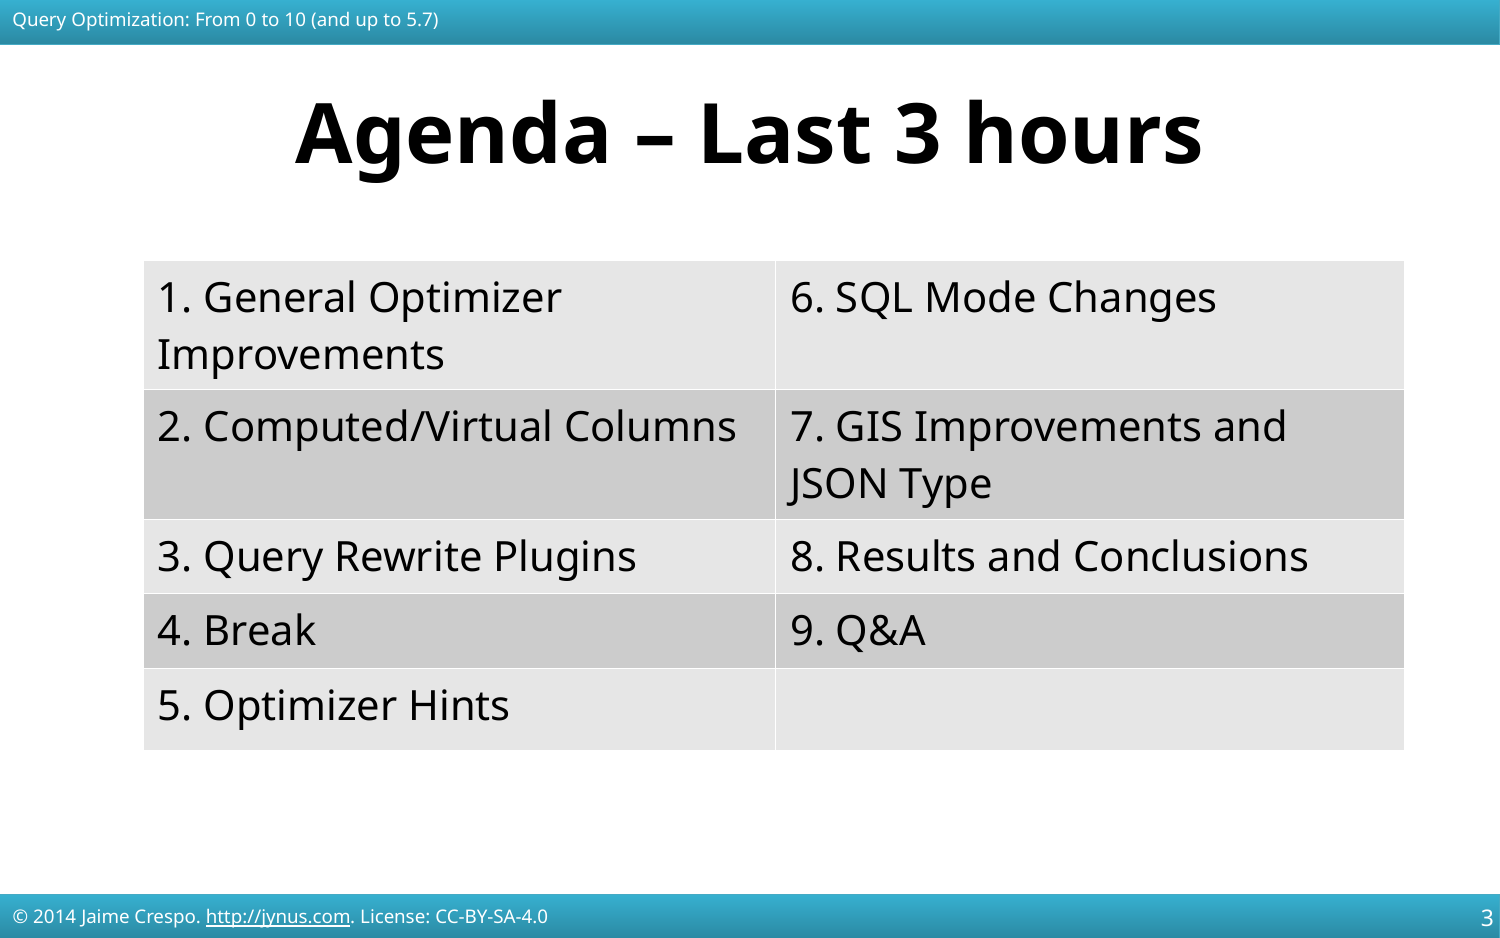

# Agenda – Last 3 hours
| 1. General Optimizer Improvements | 6. SQL Mode Changes |
| --- | --- |
| 2. Computed/Virtual Columns | 7. GIS Improvements and JSON Type |
| 3. Query Rewrite Plugins | 8. Results and Conclusions |
| 4. Break | 9. Q&A |
| 5. Optimizer Hints | |